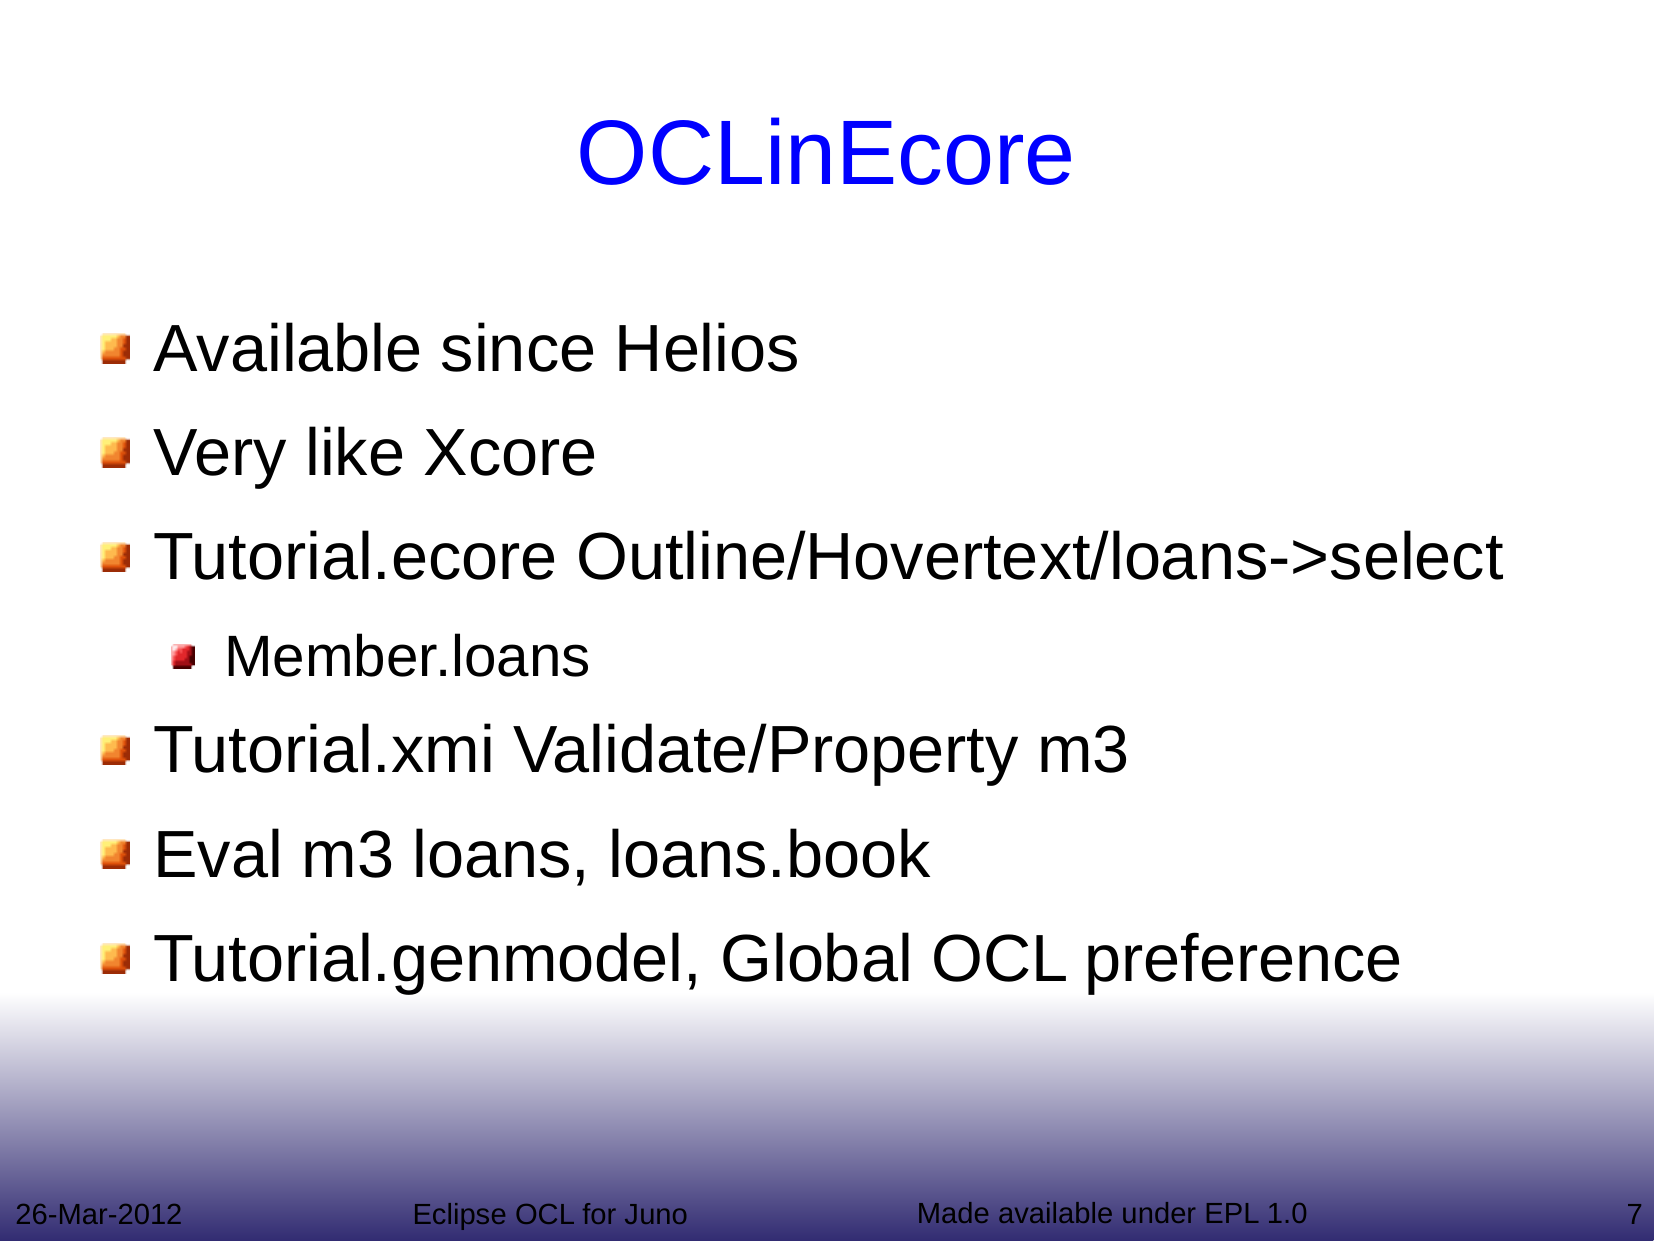

# OCLinEcore
Available since Helios
Very like Xcore
Tutorial.ecore Outline/Hovertext/loans->select
Member.loans
Tutorial.xmi Validate/Property m3
Eval m3 loans, loans.book
Tutorial.genmodel, Global OCL preference
26-Mar-2012
Eclipse OCL for Juno
7